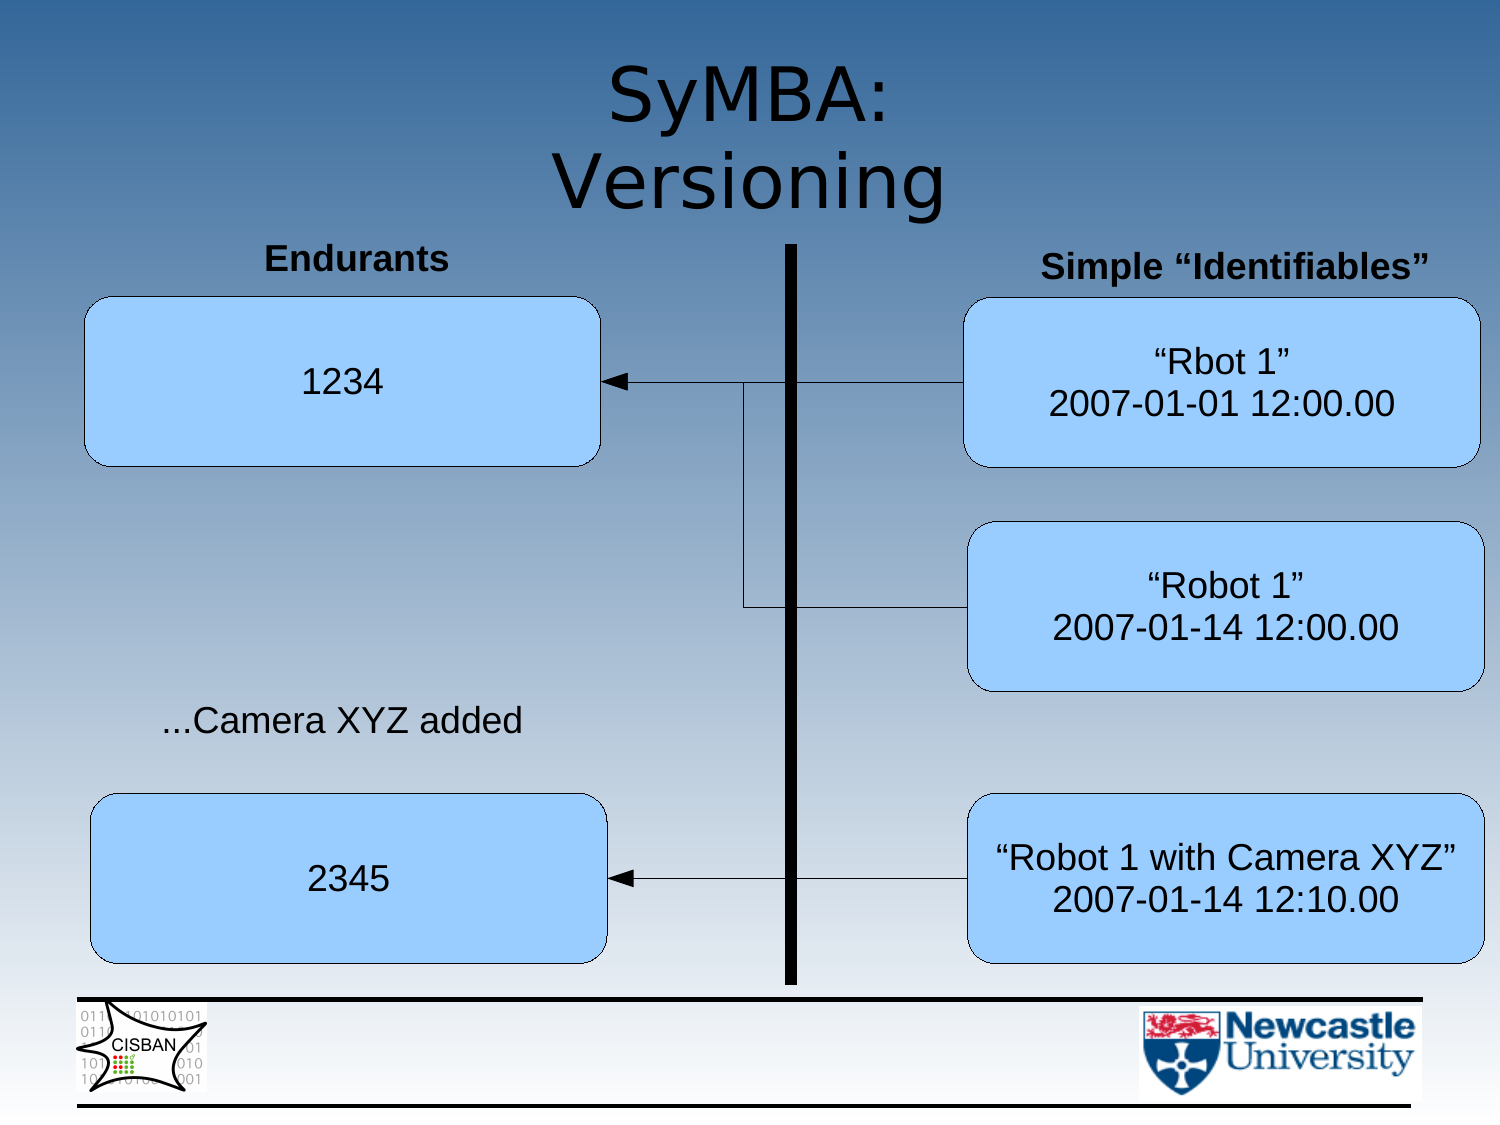

# SyMBA: Versioning
Endurants
Simple “Identifiables”
1234
“Rbot 1”
2007-01-01 12:00.00
“Robot 1”
2007-01-14 12:00.00
...Camera XYZ added
2345
“Robot 1 with Camera XYZ”
2007-01-14 12:10.00